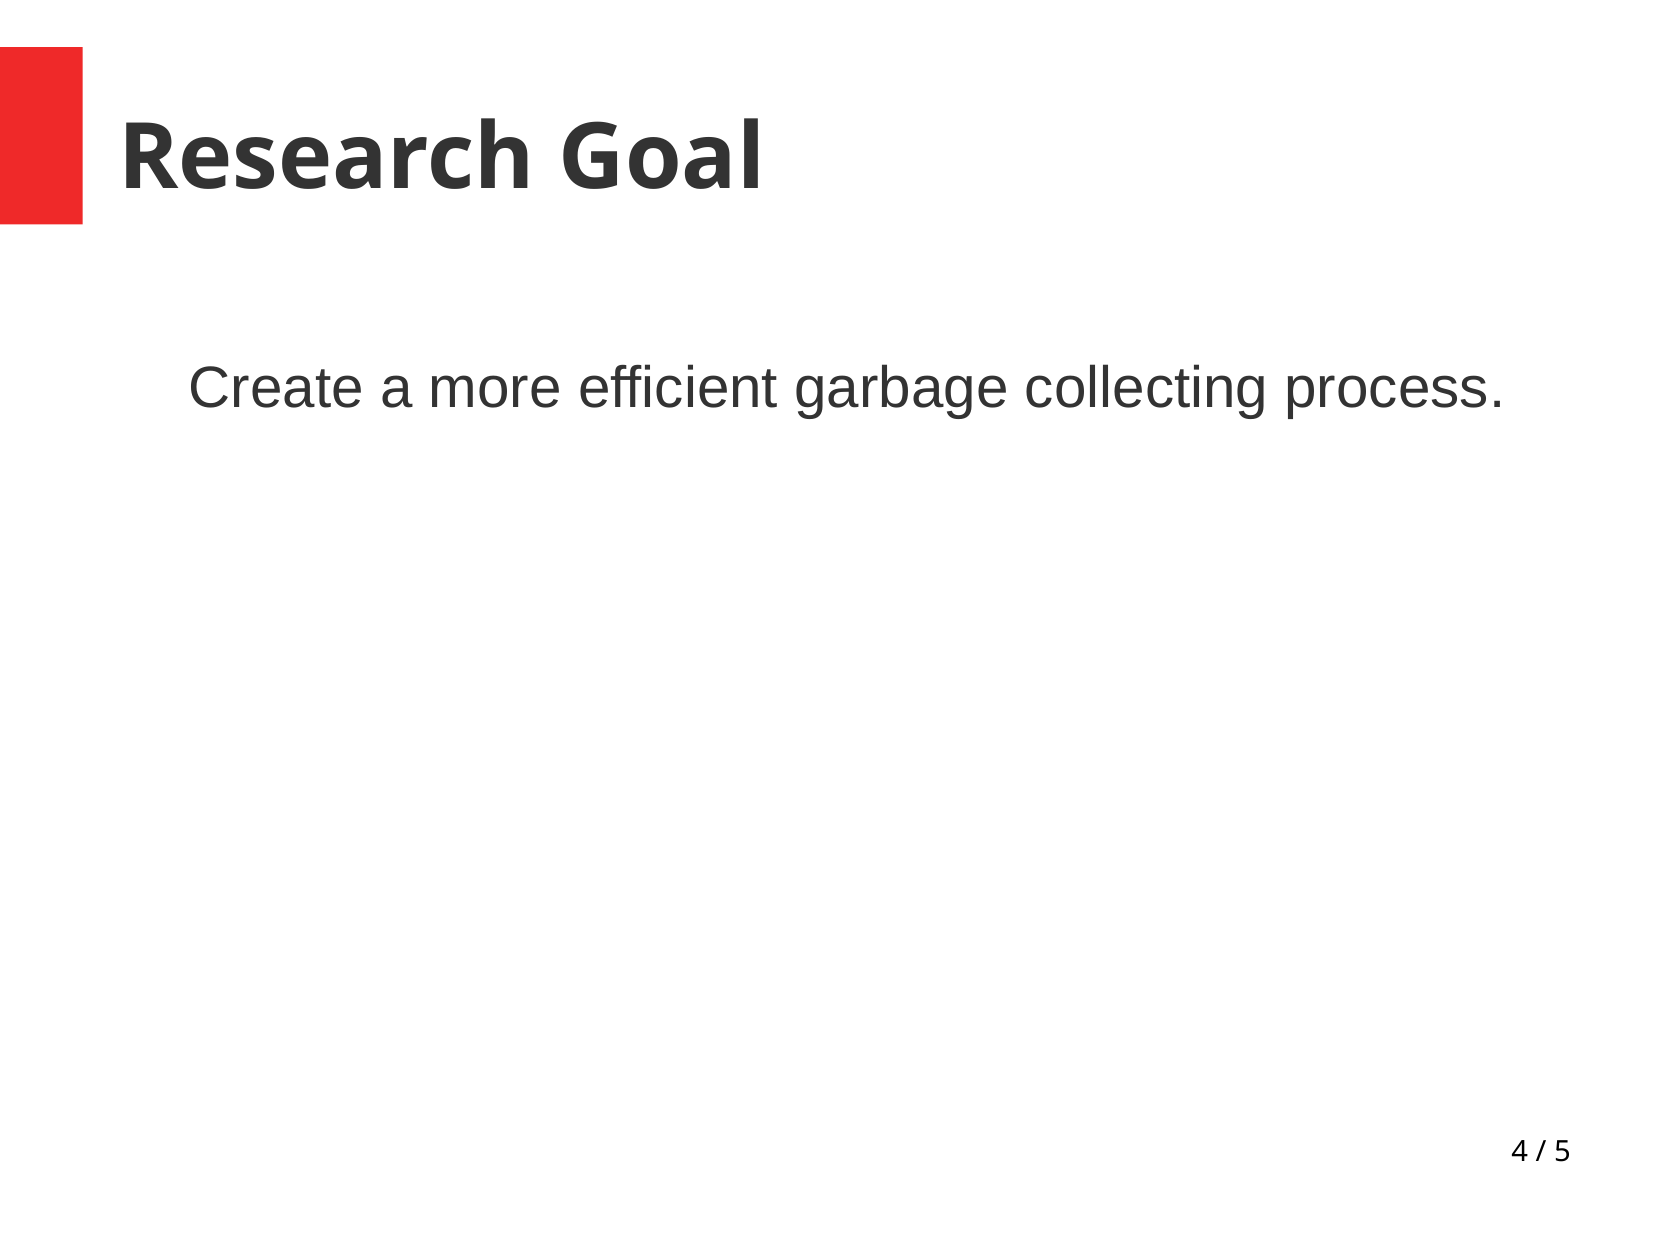

# Research Goal
Create a more efficient garbage collecting process.
4